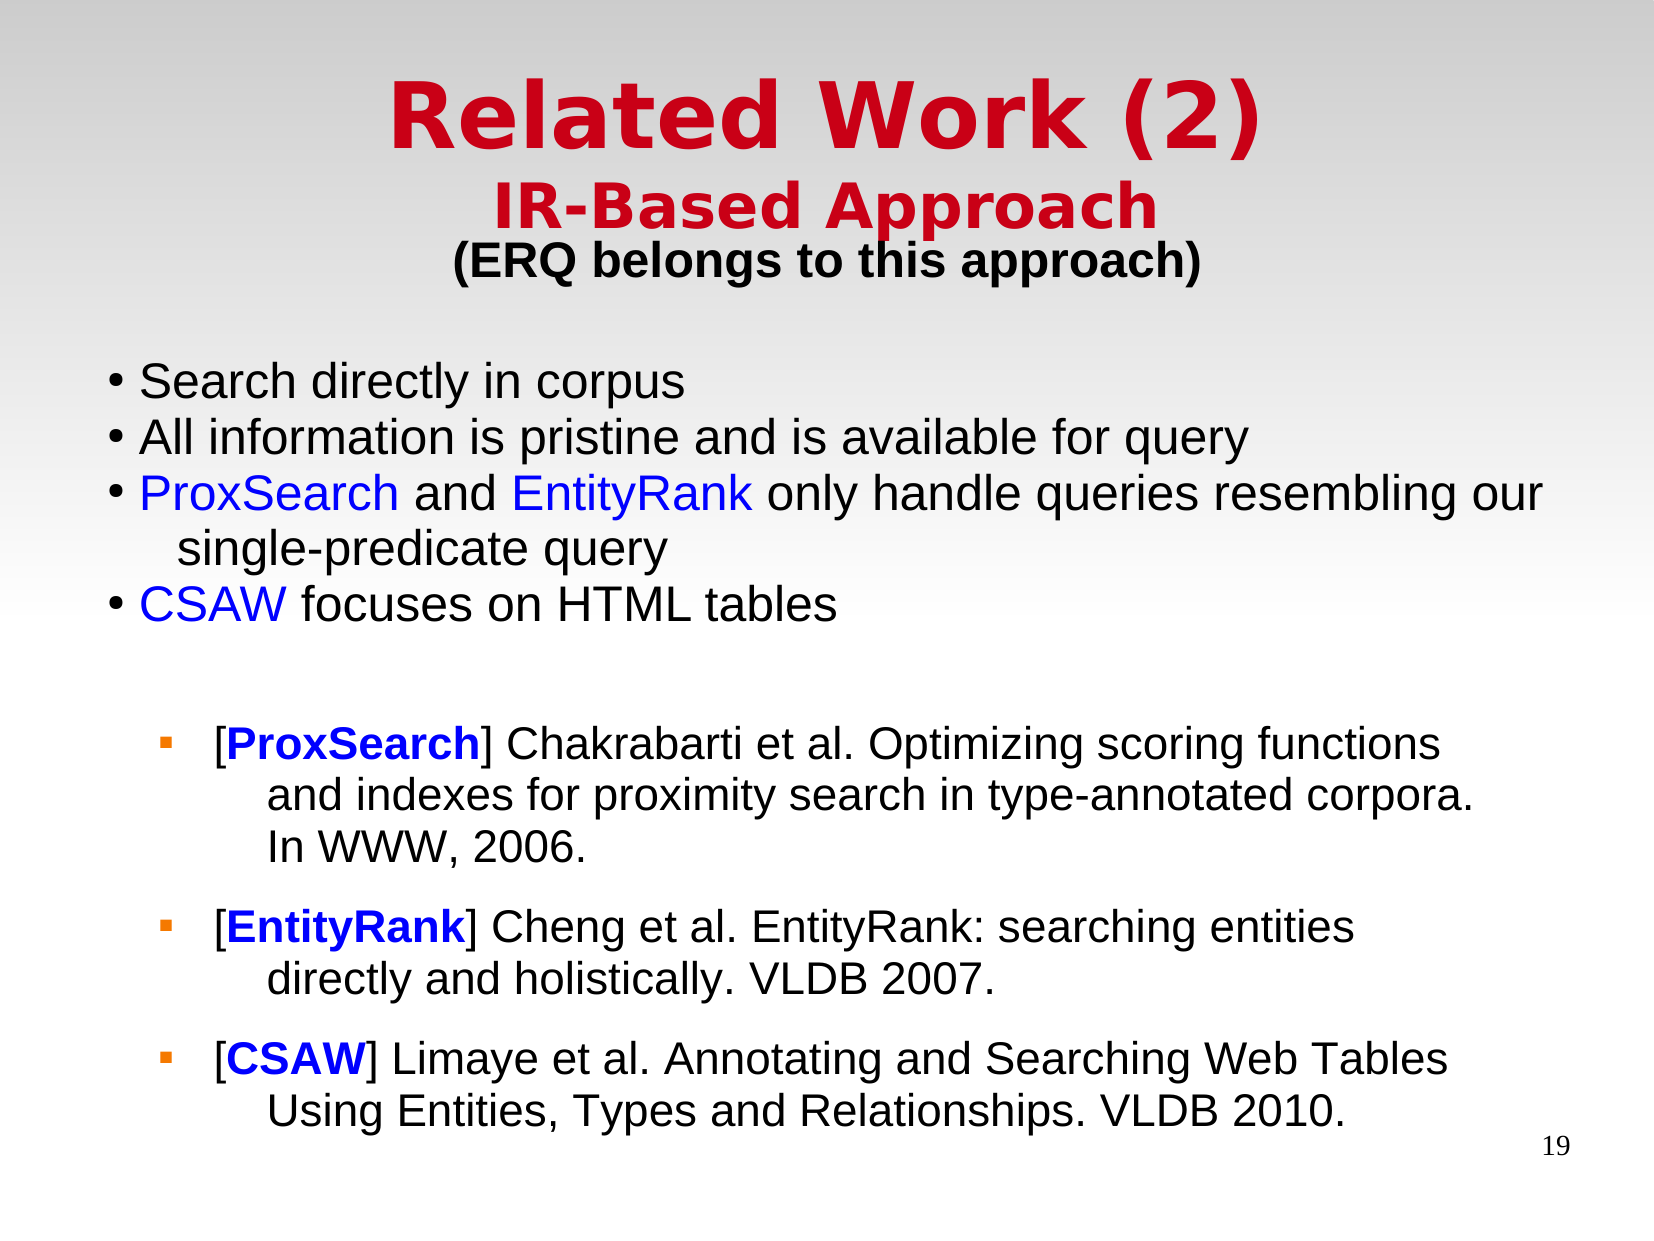

# Related Work (2) IR-Based Approach
(ERQ belongs to this approach)
 Search directly in corpus
 All information is pristine and is available for query
 ProxSearch and EntityRank only handle queries resembling our single-predicate query
 CSAW focuses on HTML tables
[ProxSearch] Chakrabarti et al. Optimizing scoring functions and indexes for proximity search in type-annotated corpora. In WWW, 2006.
[EntityRank] Cheng et al. EntityRank: searching entities directly and holistically. VLDB 2007.
[CSAW] Limaye et al. Annotating and Searching Web Tables Using Entities, Types and Relationships. VLDB 2010.
19